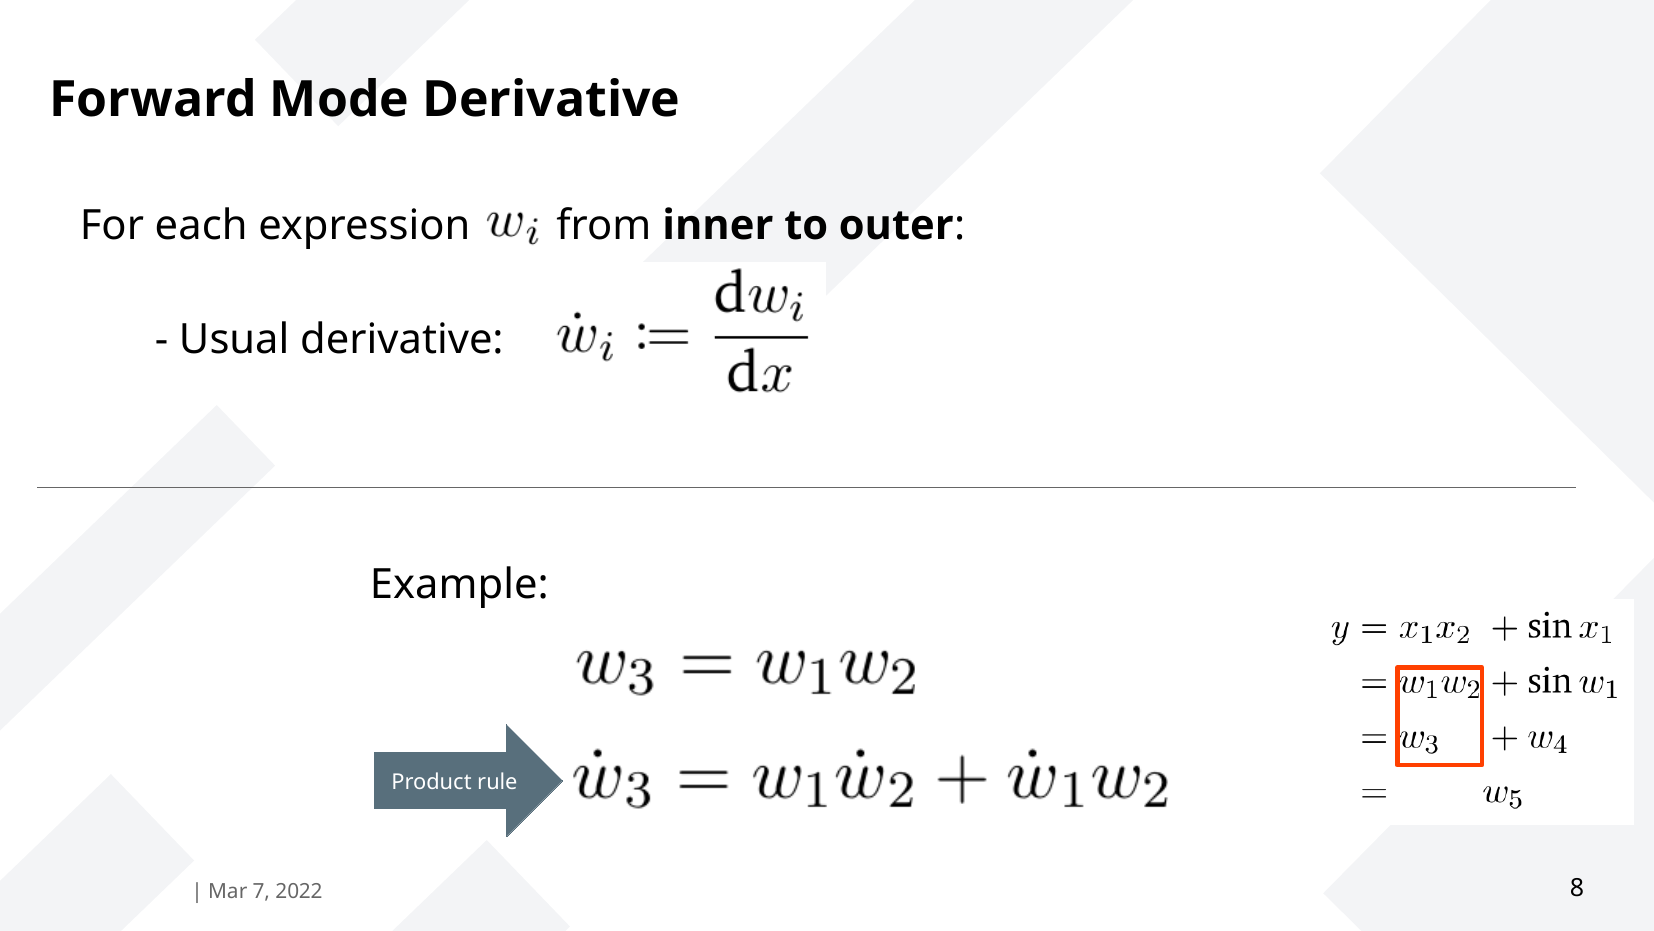

# Forward Mode Derivative
For each expression from inner to outer:
	- Usual derivative:
Example:
Product rule